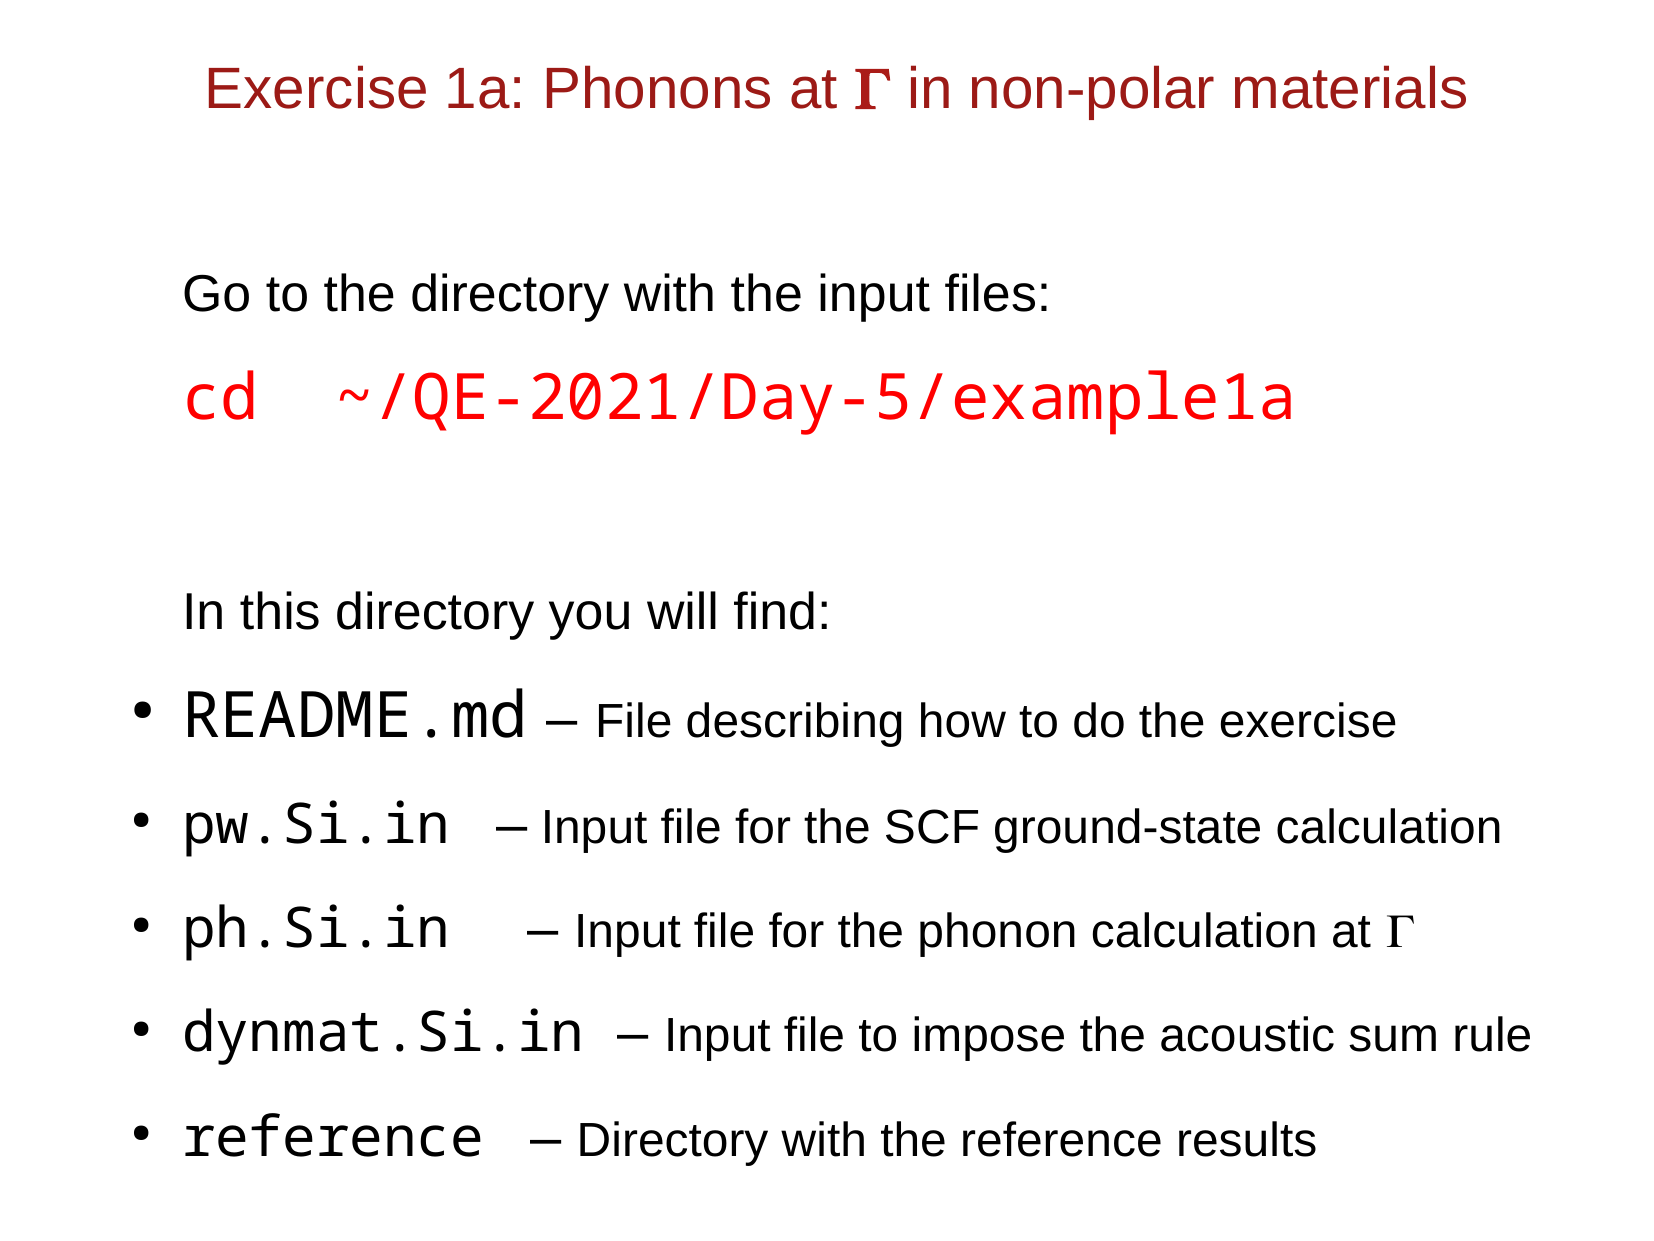

Exercise 1a: Phonons at Γ in non-polar materials
# Go to the directory with the input files:
cd ~/QE-2021/Day-5/example1a
In this directory you will find:
README.md – File describing how to do the exercise
pw.Si.in – Input file for the SCF ground-state calculation
ph.Si.in – Input file for the phonon calculation at Γ
dynmat.Si.in – Input file to impose the acoustic sum rule
reference – Directory with the reference results